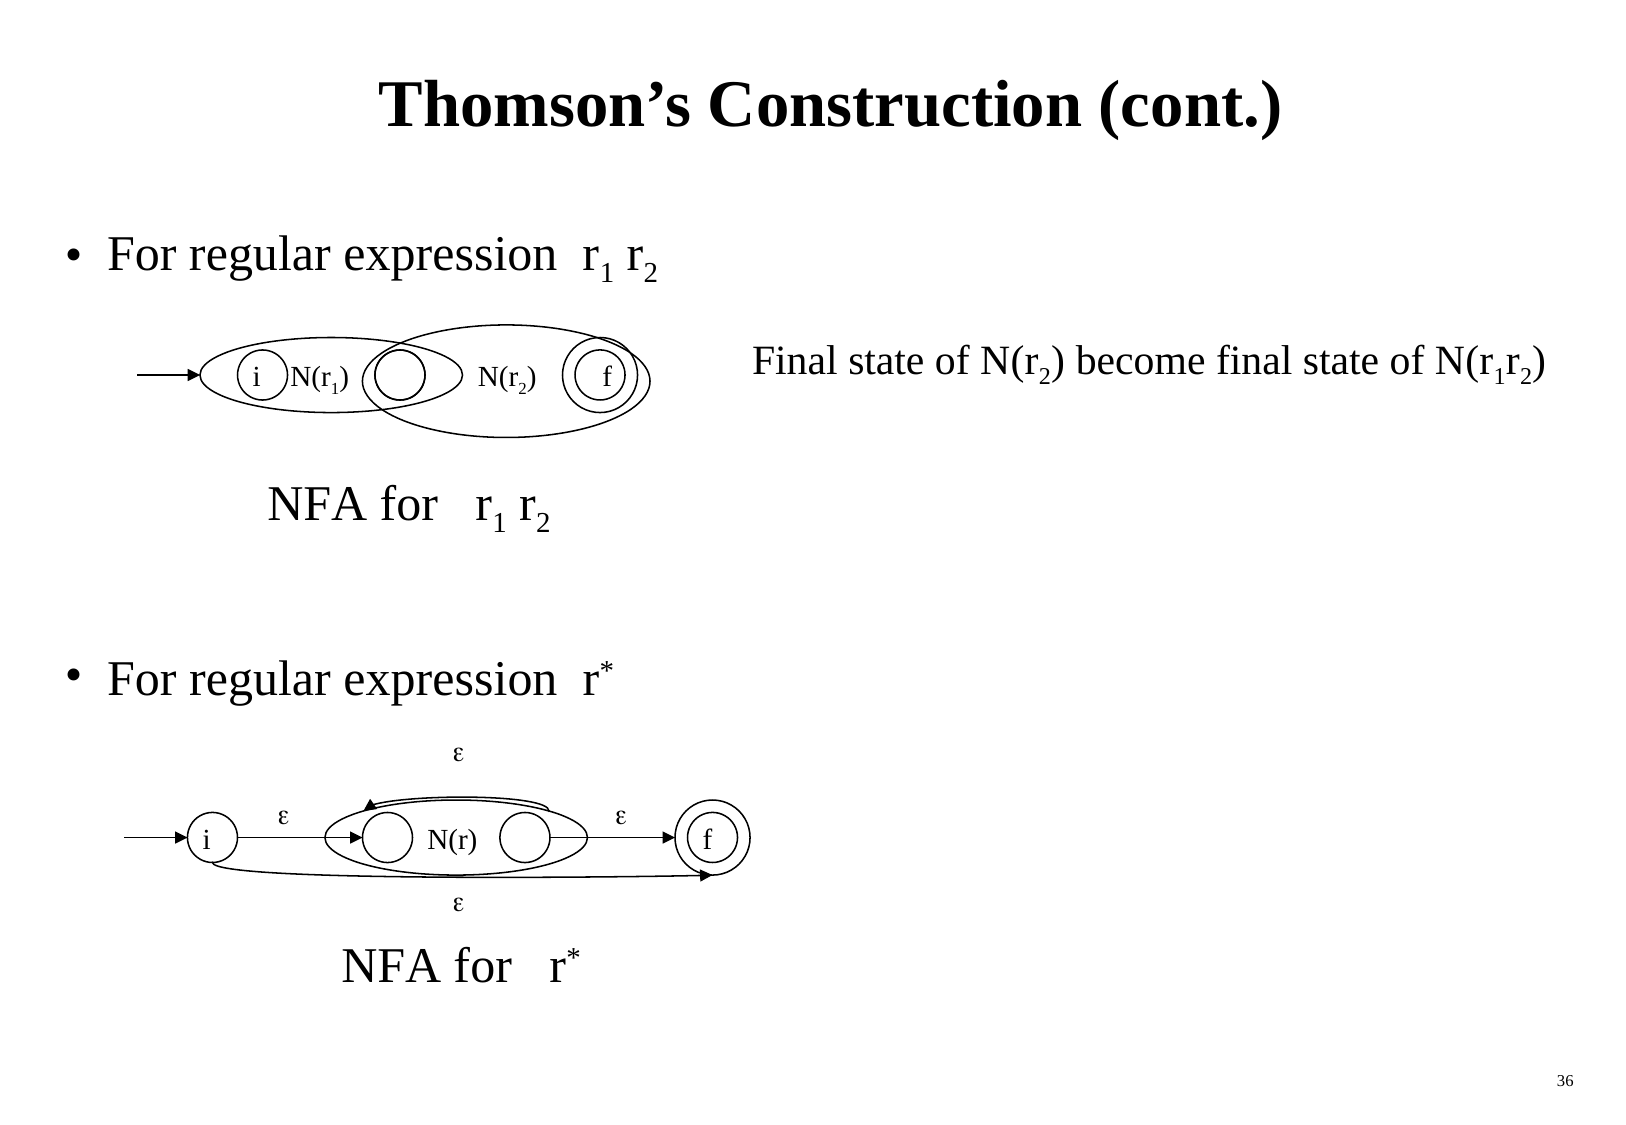

# Thomson’s Construction (cont.)
 For regular expression r1 r2
Final state of N(r2) become final state of N(r1r2)
i
N(r1)
N(r2)
f
NFA for r1 r2
 For regular expression r*



i
N(r)
f

NFA for r*